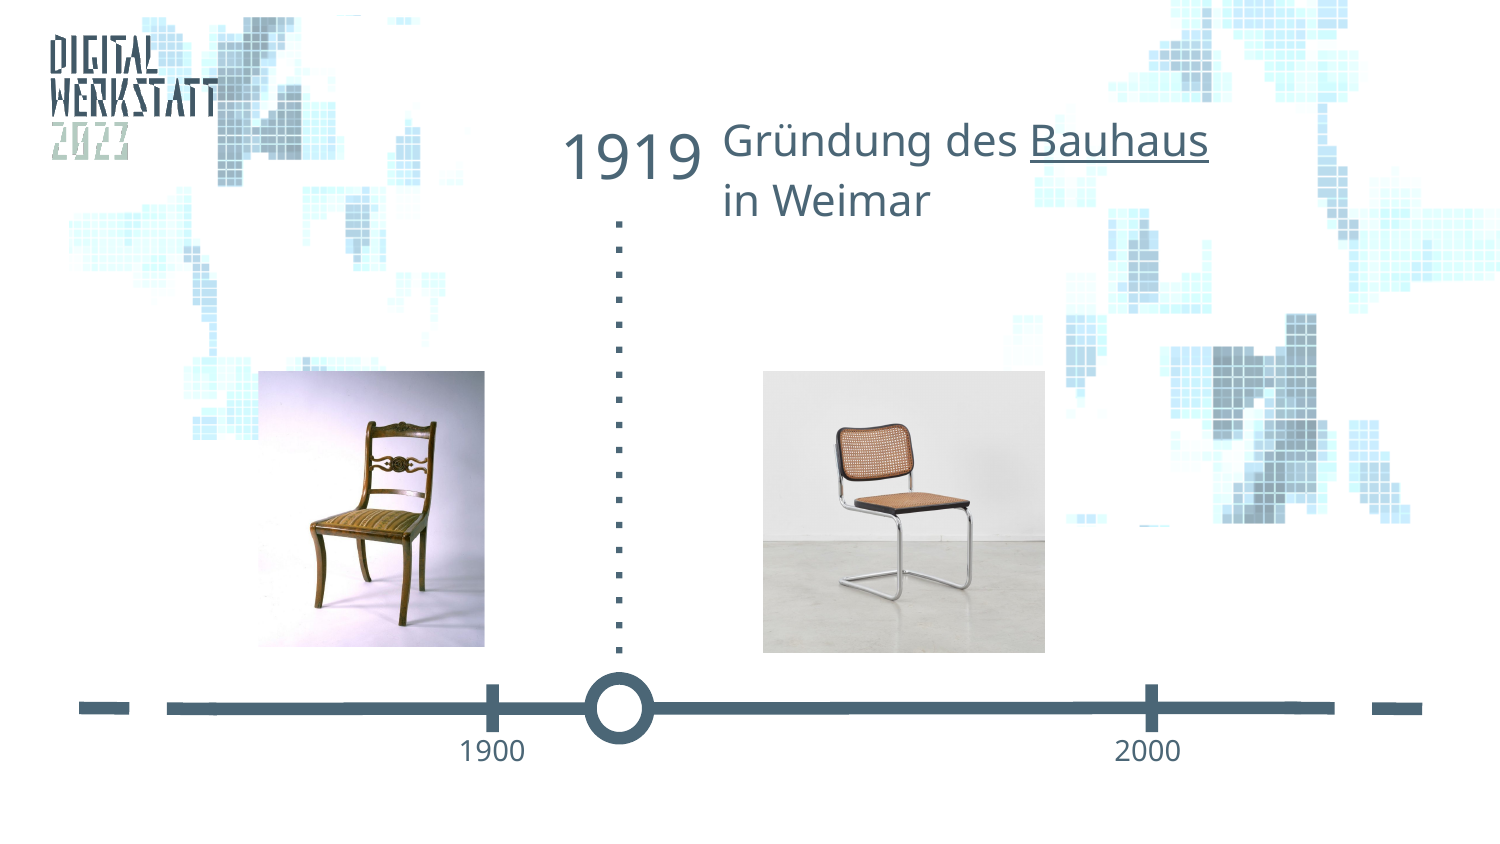

Gründung des Bauhaus
in Weimar
1919
1900
2000